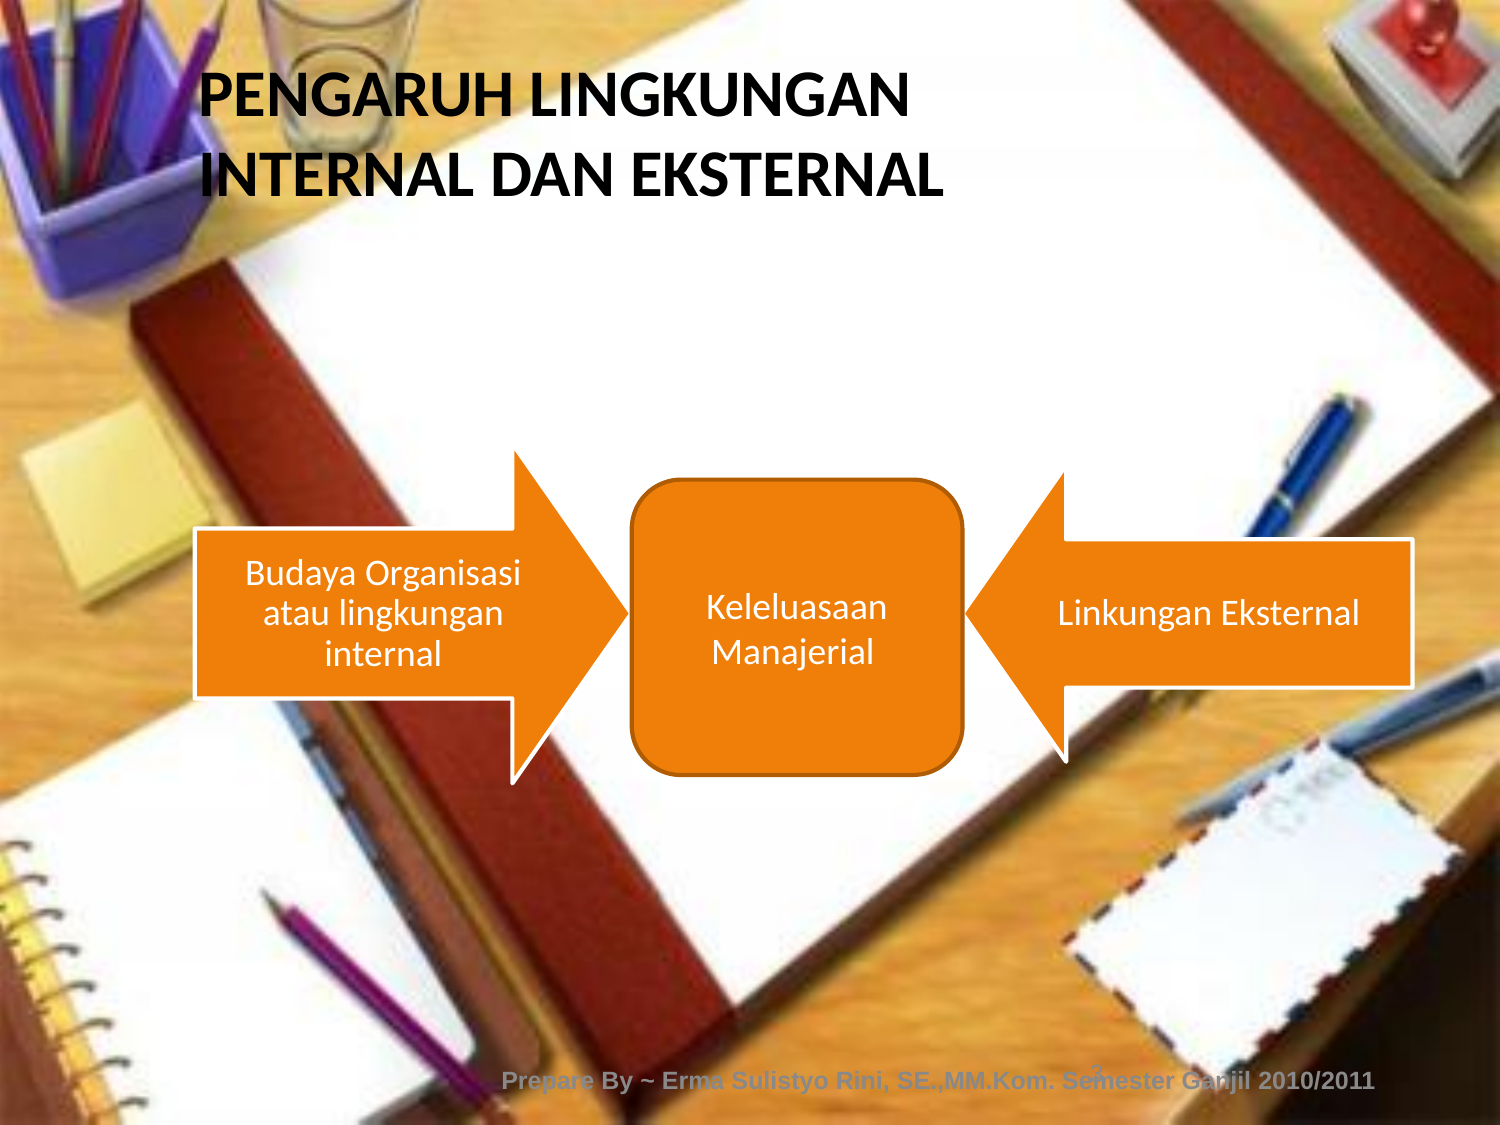

PENGARUH LINGKUNGAN INTERNAL DAN EKSTERNAL
Budaya Organisasi atau lingkungan internal
Linkungan Eksternal
Keleluasaan Manajerial
Prepare By ~ Erma Sulistyo Rini, SE.,MM.Kom. Semester Ganjil 2010/2011